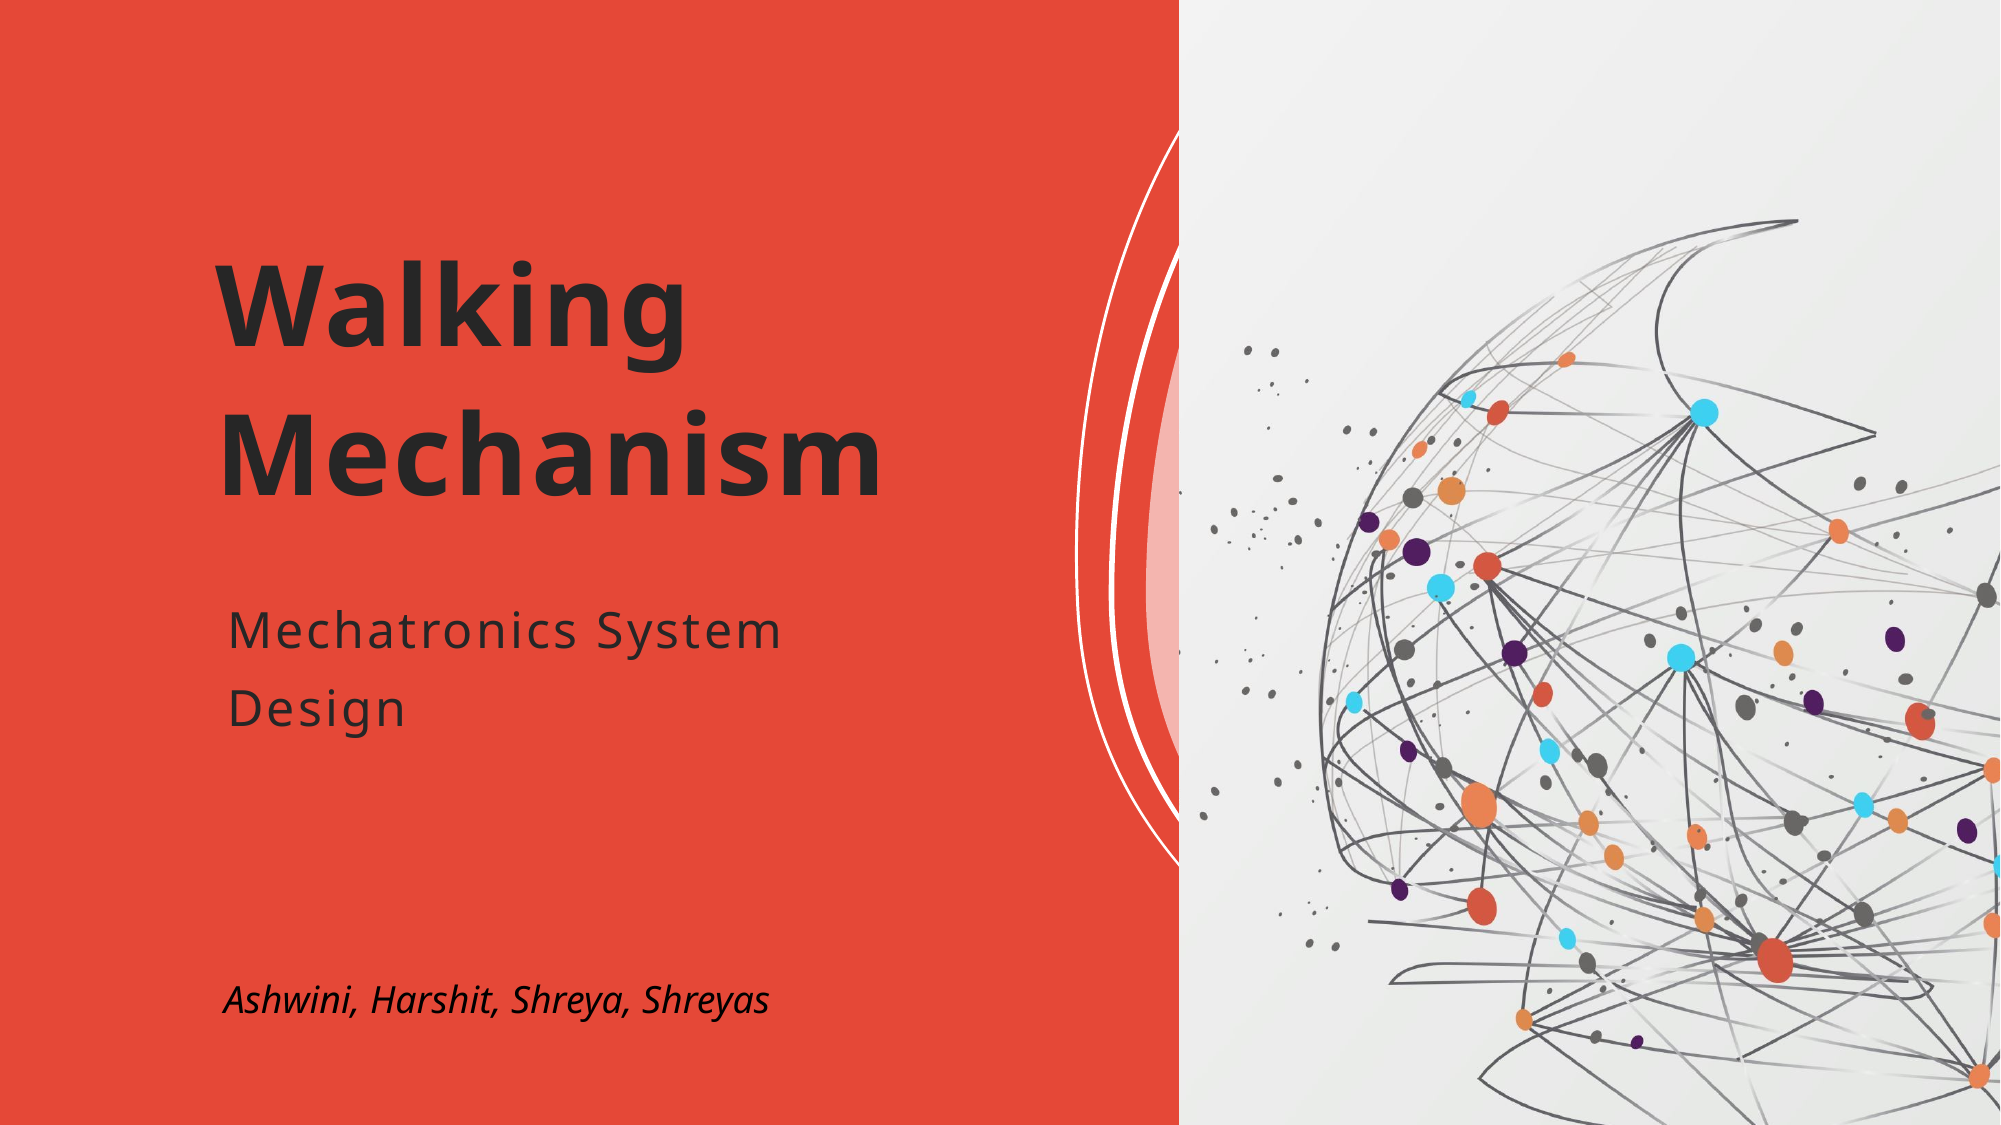

# Walking Mechanism
Mechatronics System Design
Ashwini, Harshit, Shreya, Shreyas